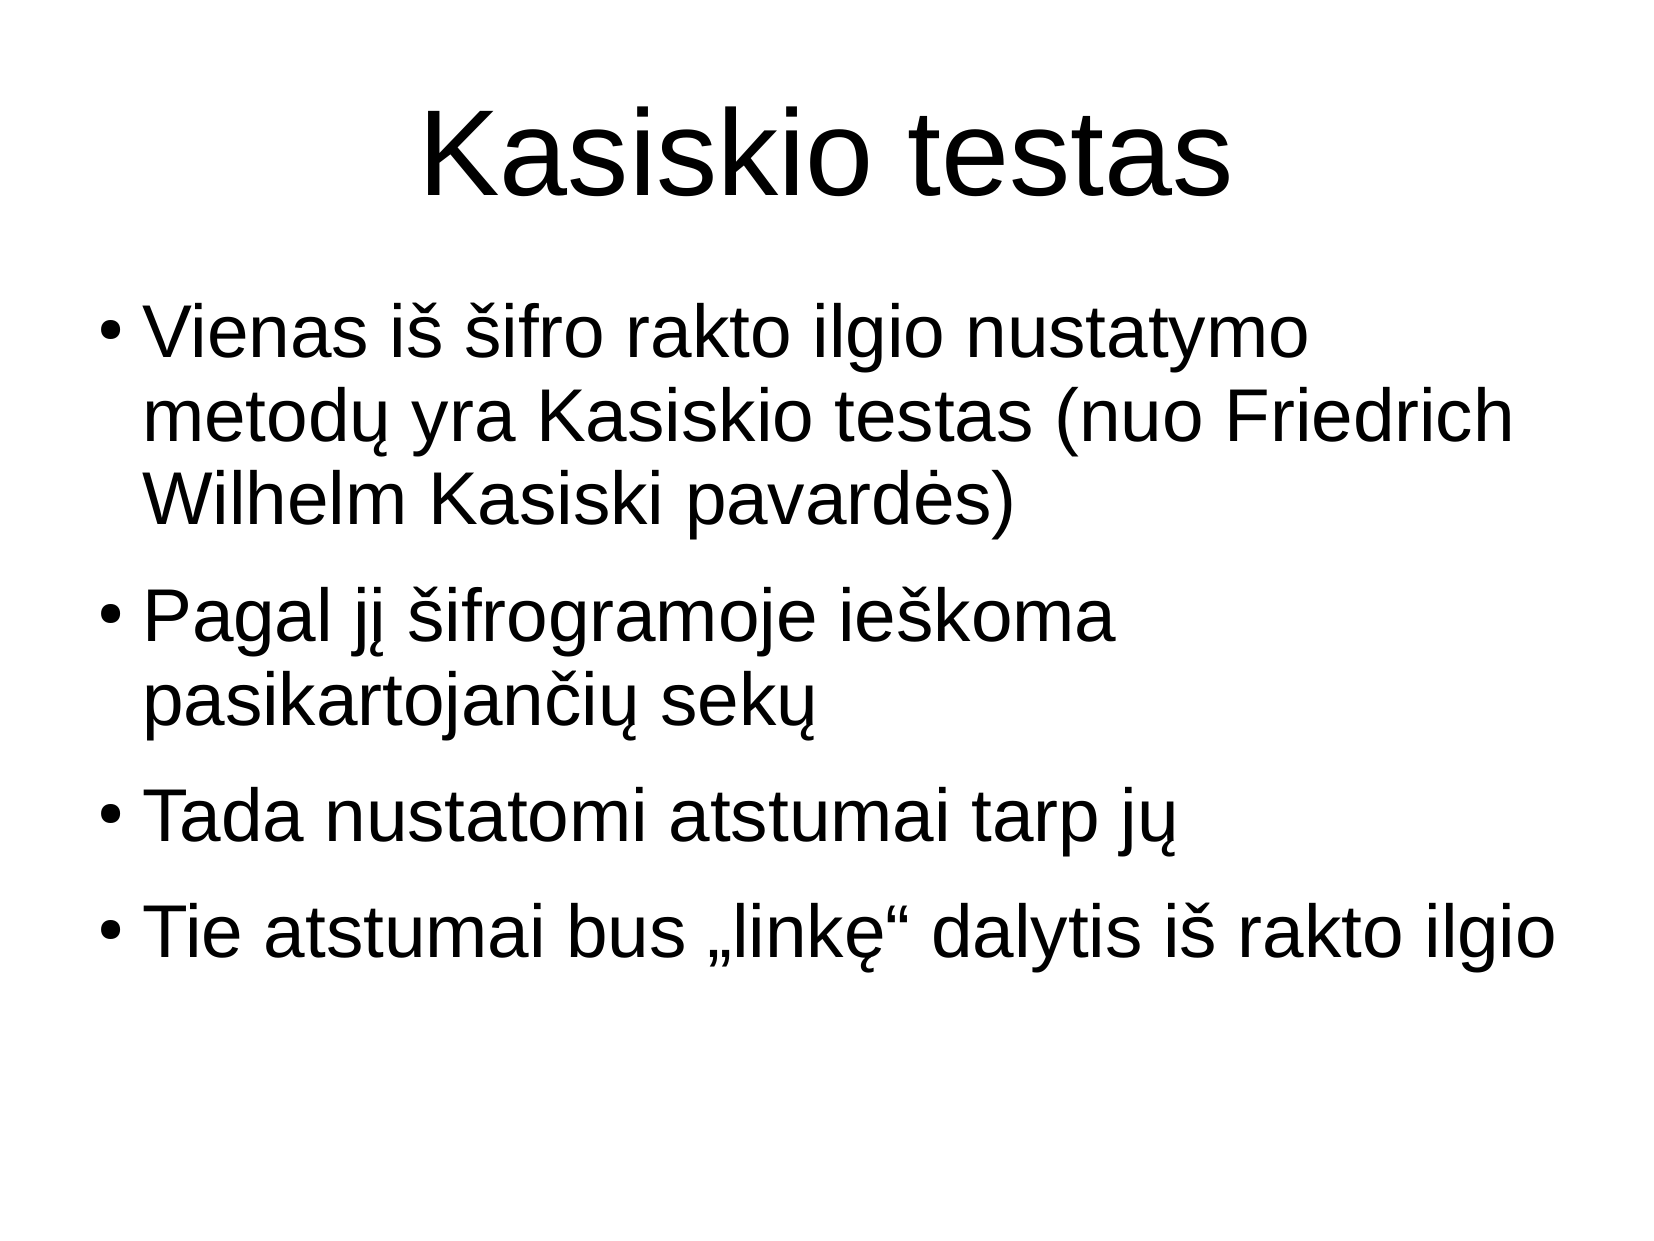

# Kasiskio testas
Vienas iš šifro rakto ilgio nustatymo metodų yra Kasiskio testas (nuo Friedrich Wilhelm Kasiski pavardės)
Pagal jį šifrogramoje ieškoma pasikartojančių sekų
Tada nustatomi atstumai tarp jų
Tie atstumai bus „linkę“ dalytis iš rakto ilgio